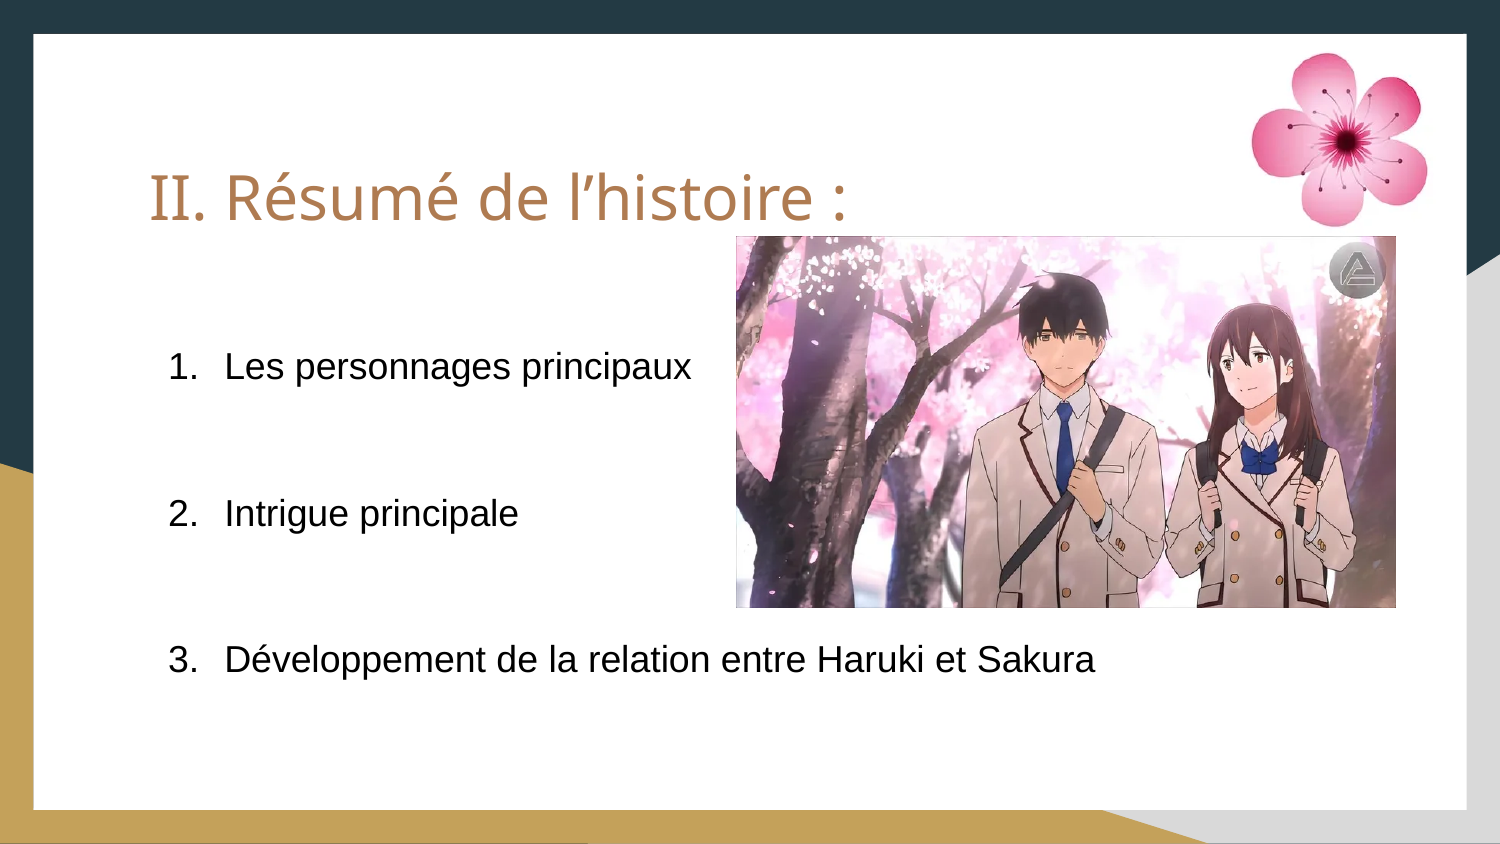

# II. Résumé de l’histoire :
Les personnages principaux
Intrigue principale
Développement de la relation entre Haruki et Sakura